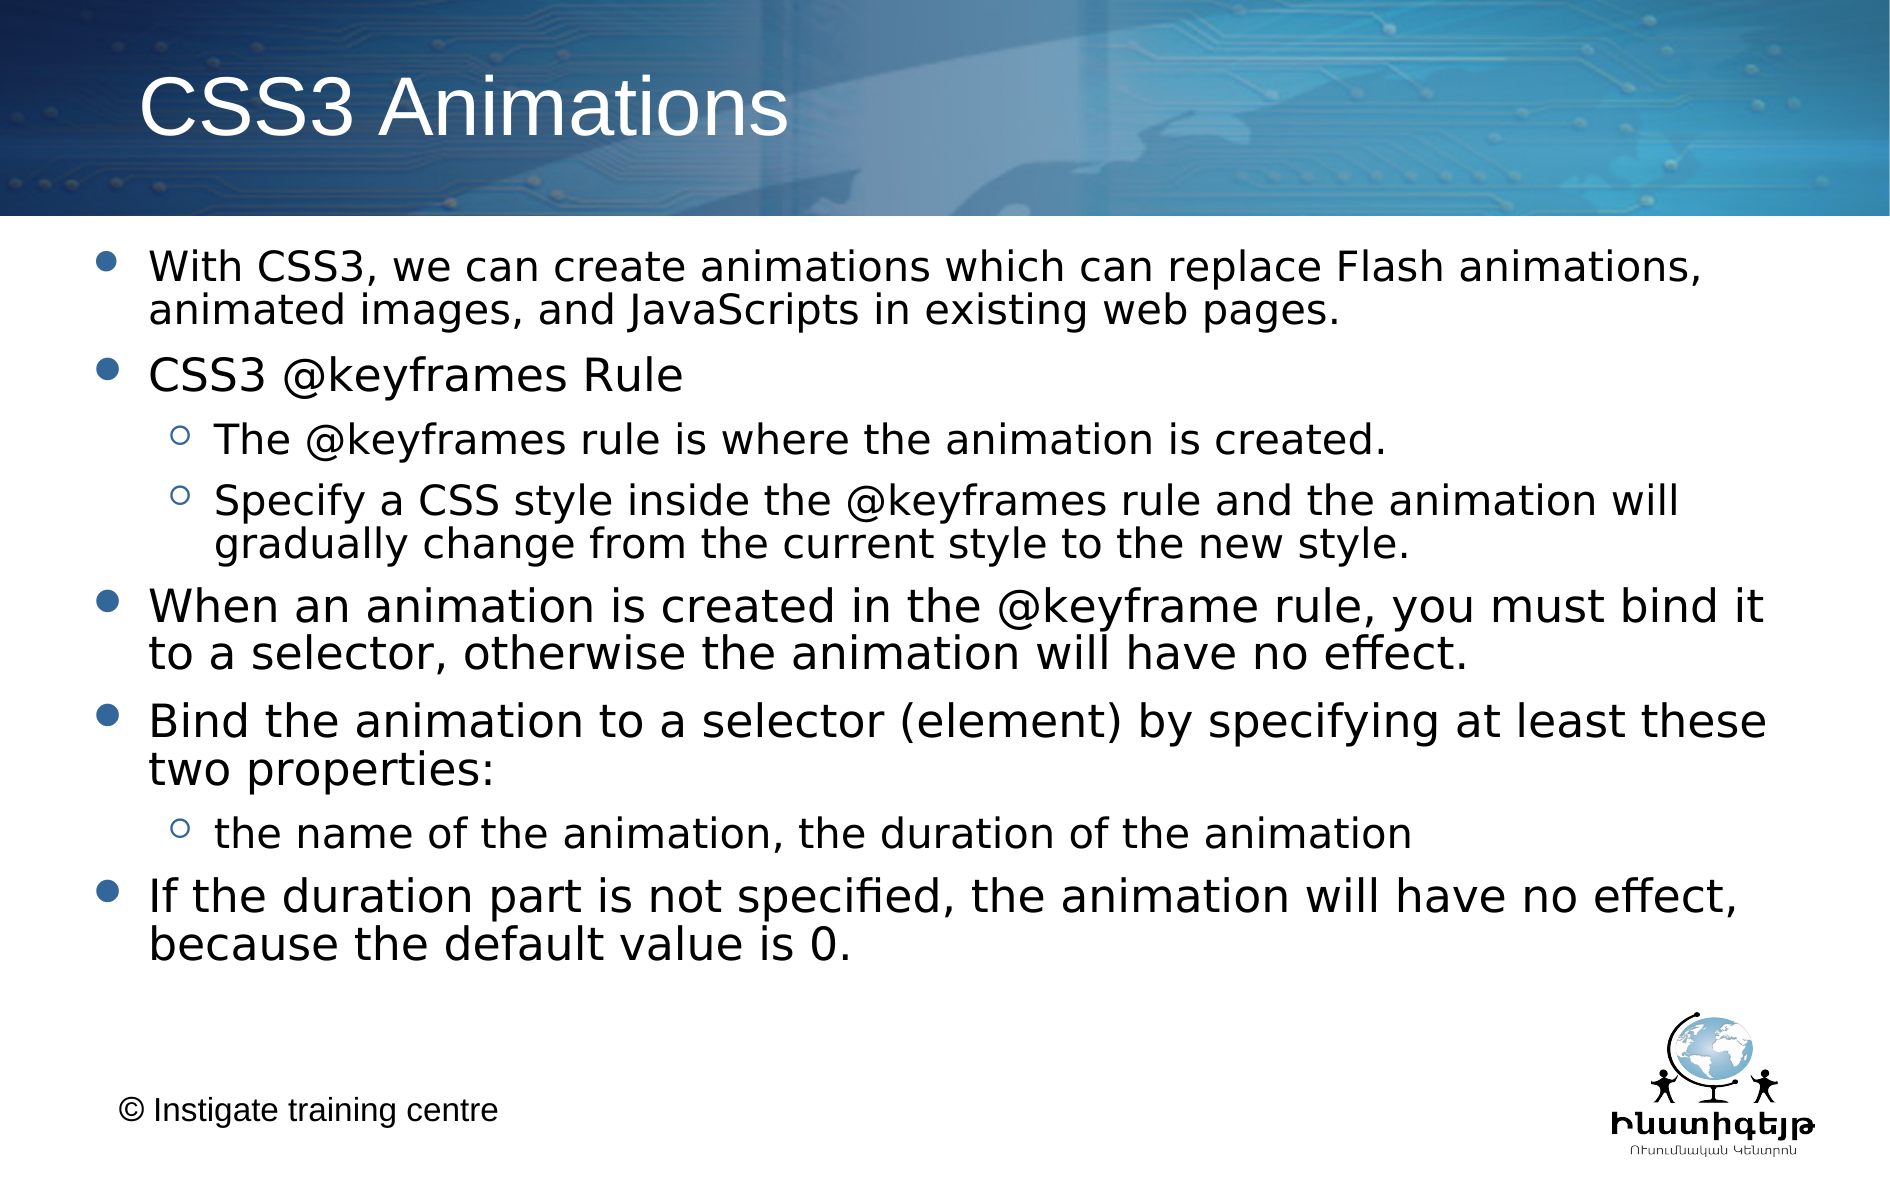

CSS3 Animations
# With CSS3, we can create animations which can replace Flash animations, animated images, and JavaScripts in existing web pages.
CSS3 @keyframes Rule
The @keyframes rule is where the animation is created.
Specify a CSS style inside the @keyframes rule and the animation will gradually change from the current style to the new style.
When an animation is created in the @keyframe rule, you must bind it to a selector, otherwise the animation will have no effect.
Bind the animation to a selector (element) by specifying at least these two properties:
the name of the animation, the duration of the animation
If the duration part is not specified, the animation will have no effect, because the default value is 0.